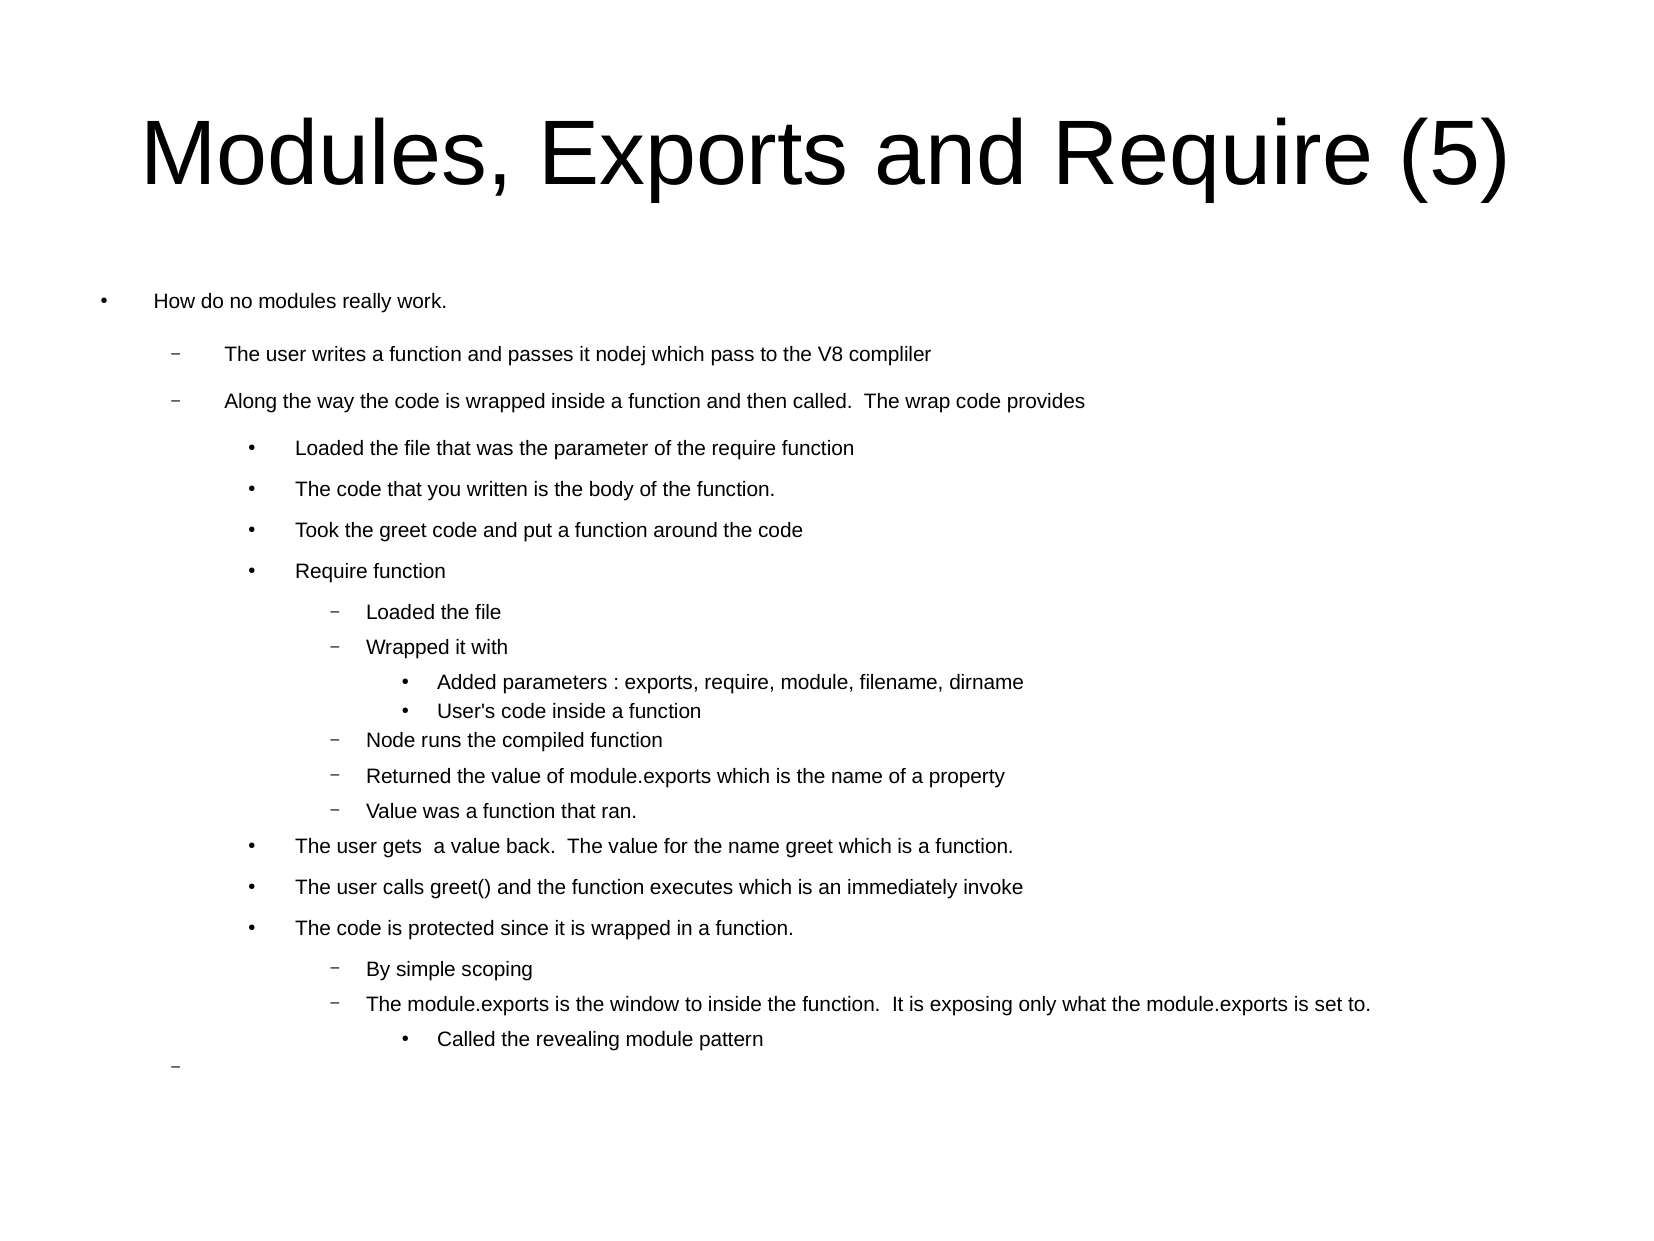

# Modules, Exports and Require (5)
How do no modules really work.
The user writes a function and passes it nodej which pass to the V8 compliler
Along the way the code is wrapped inside a function and then called. The wrap code provides
Loaded the file that was the parameter of the require function
The code that you written is the body of the function.
Took the greet code and put a function around the code
Require function
Loaded the file
Wrapped it with
Added parameters : exports, require, module, filename, dirname
User's code inside a function
Node runs the compiled function
Returned the value of module.exports which is the name of a property
Value was a function that ran.
The user gets a value back. The value for the name greet which is a function.
The user calls greet() and the function executes which is an immediately invoke
The code is protected since it is wrapped in a function.
By simple scoping
The module.exports is the window to inside the function. It is exposing only what the module.exports is set to.
Called the revealing module pattern